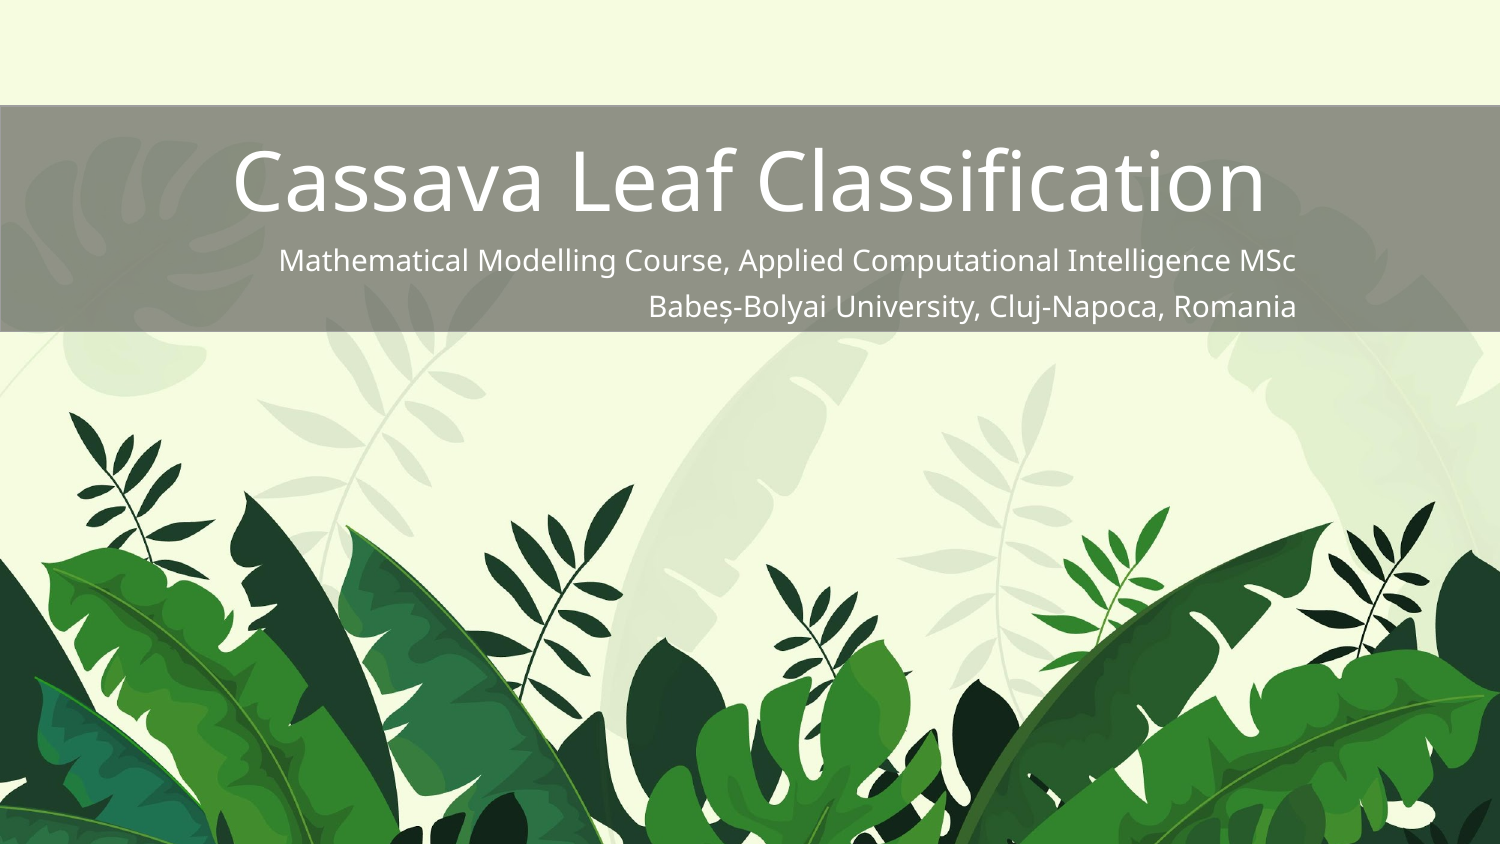

# Cassava Leaf Classification
Mathematical Modelling Course, Applied Computational Intelligence MSc
Babeș-Bolyai University, Cluj-Napoca, Romania